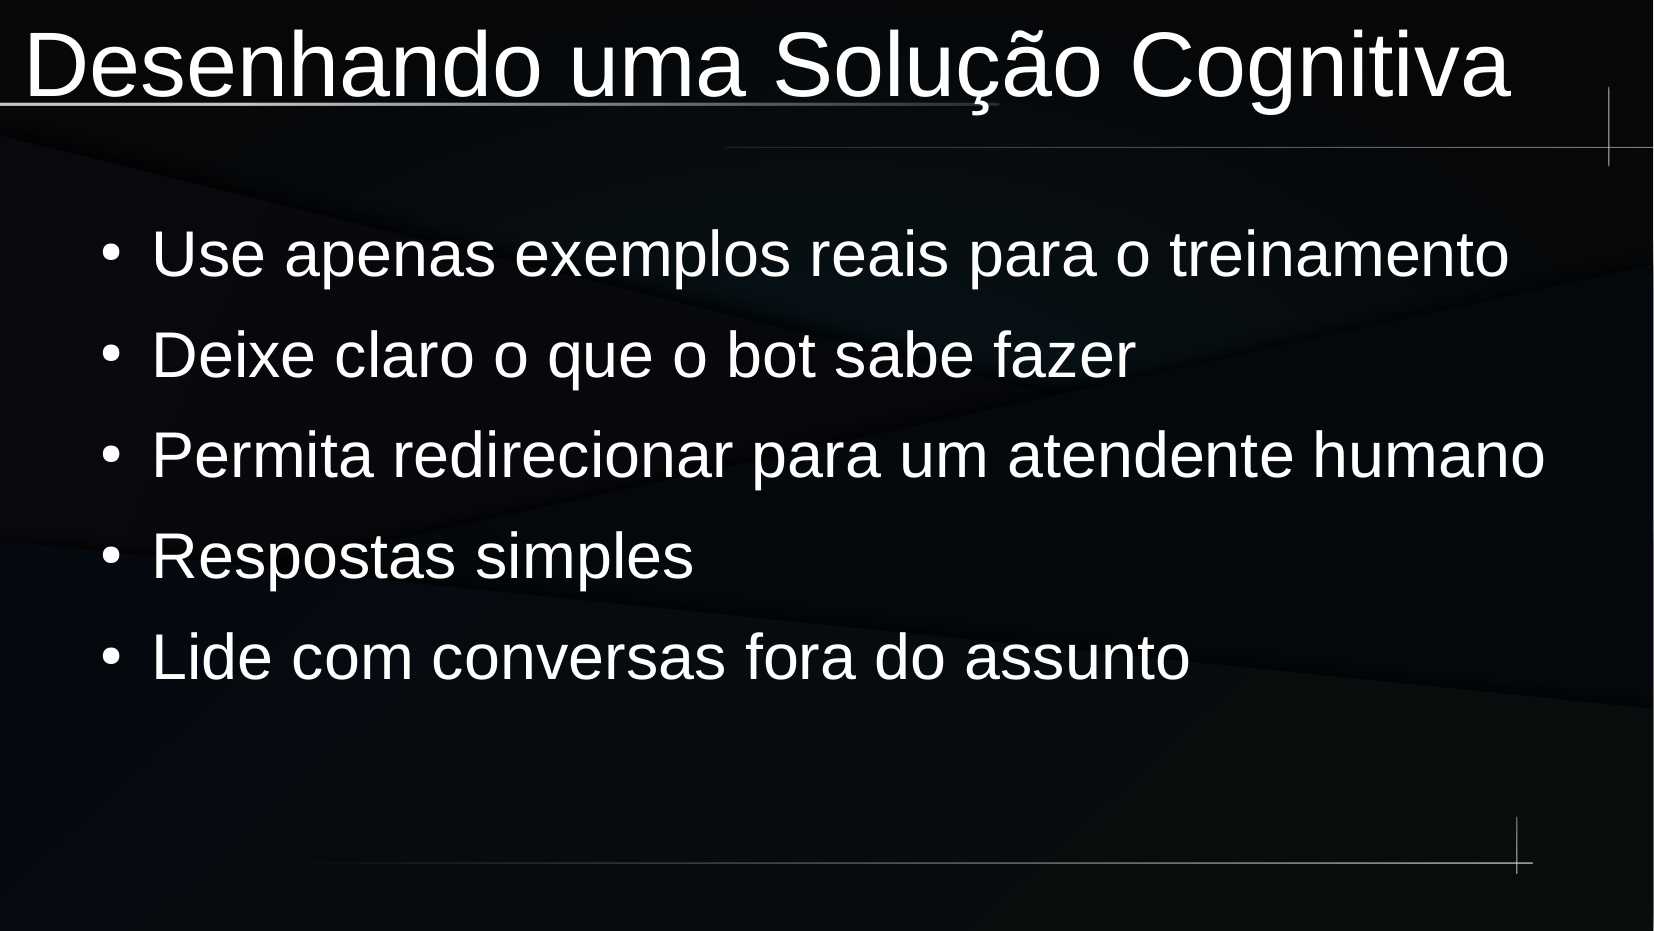

# Desenhando uma Solução Cognitiva
Use apenas exemplos reais para o treinamento
Deixe claro o que o bot sabe fazer
Permita redirecionar para um atendente humano
Respostas simples
Lide com conversas fora do assunto